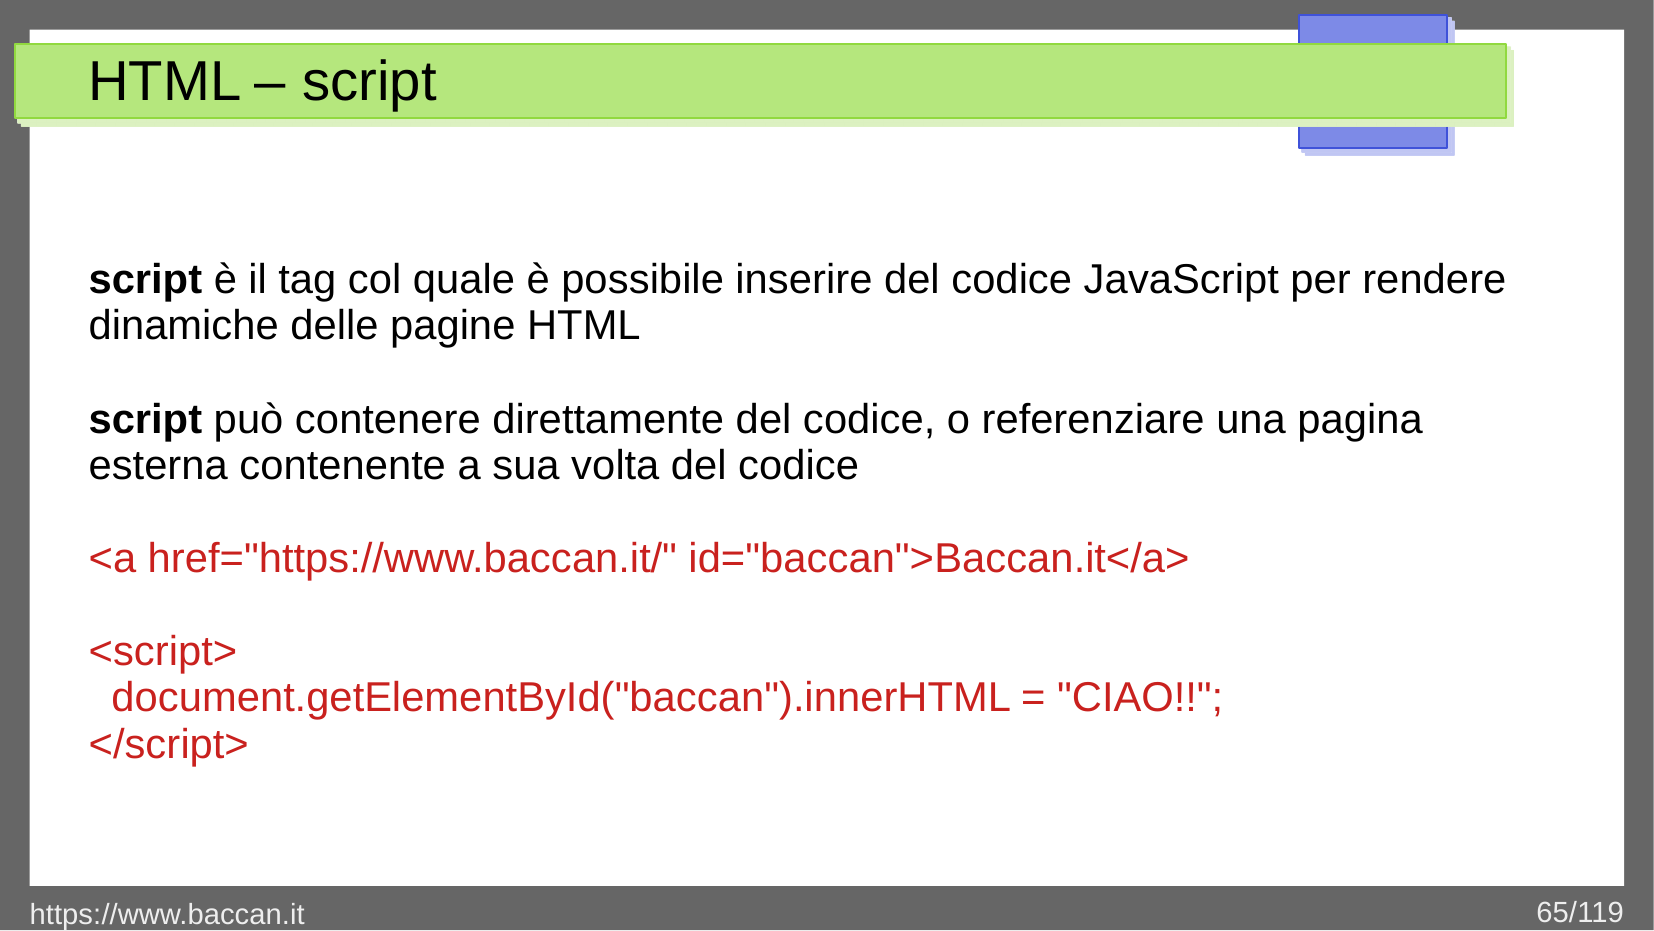

# HTML – script
script è il tag col quale è possibile inserire del codice JavaScript per rendere dinamiche delle pagine HTML
script può contenere direttamente del codice, o referenziare una pagina esterna contenente a sua volta del codice
<a href="https://www.baccan.it/" id="baccan">Baccan.it</a>
<script>
 document.getElementById("baccan").innerHTML = "CIAO!!";
</script>
65
https://www.baccan.it